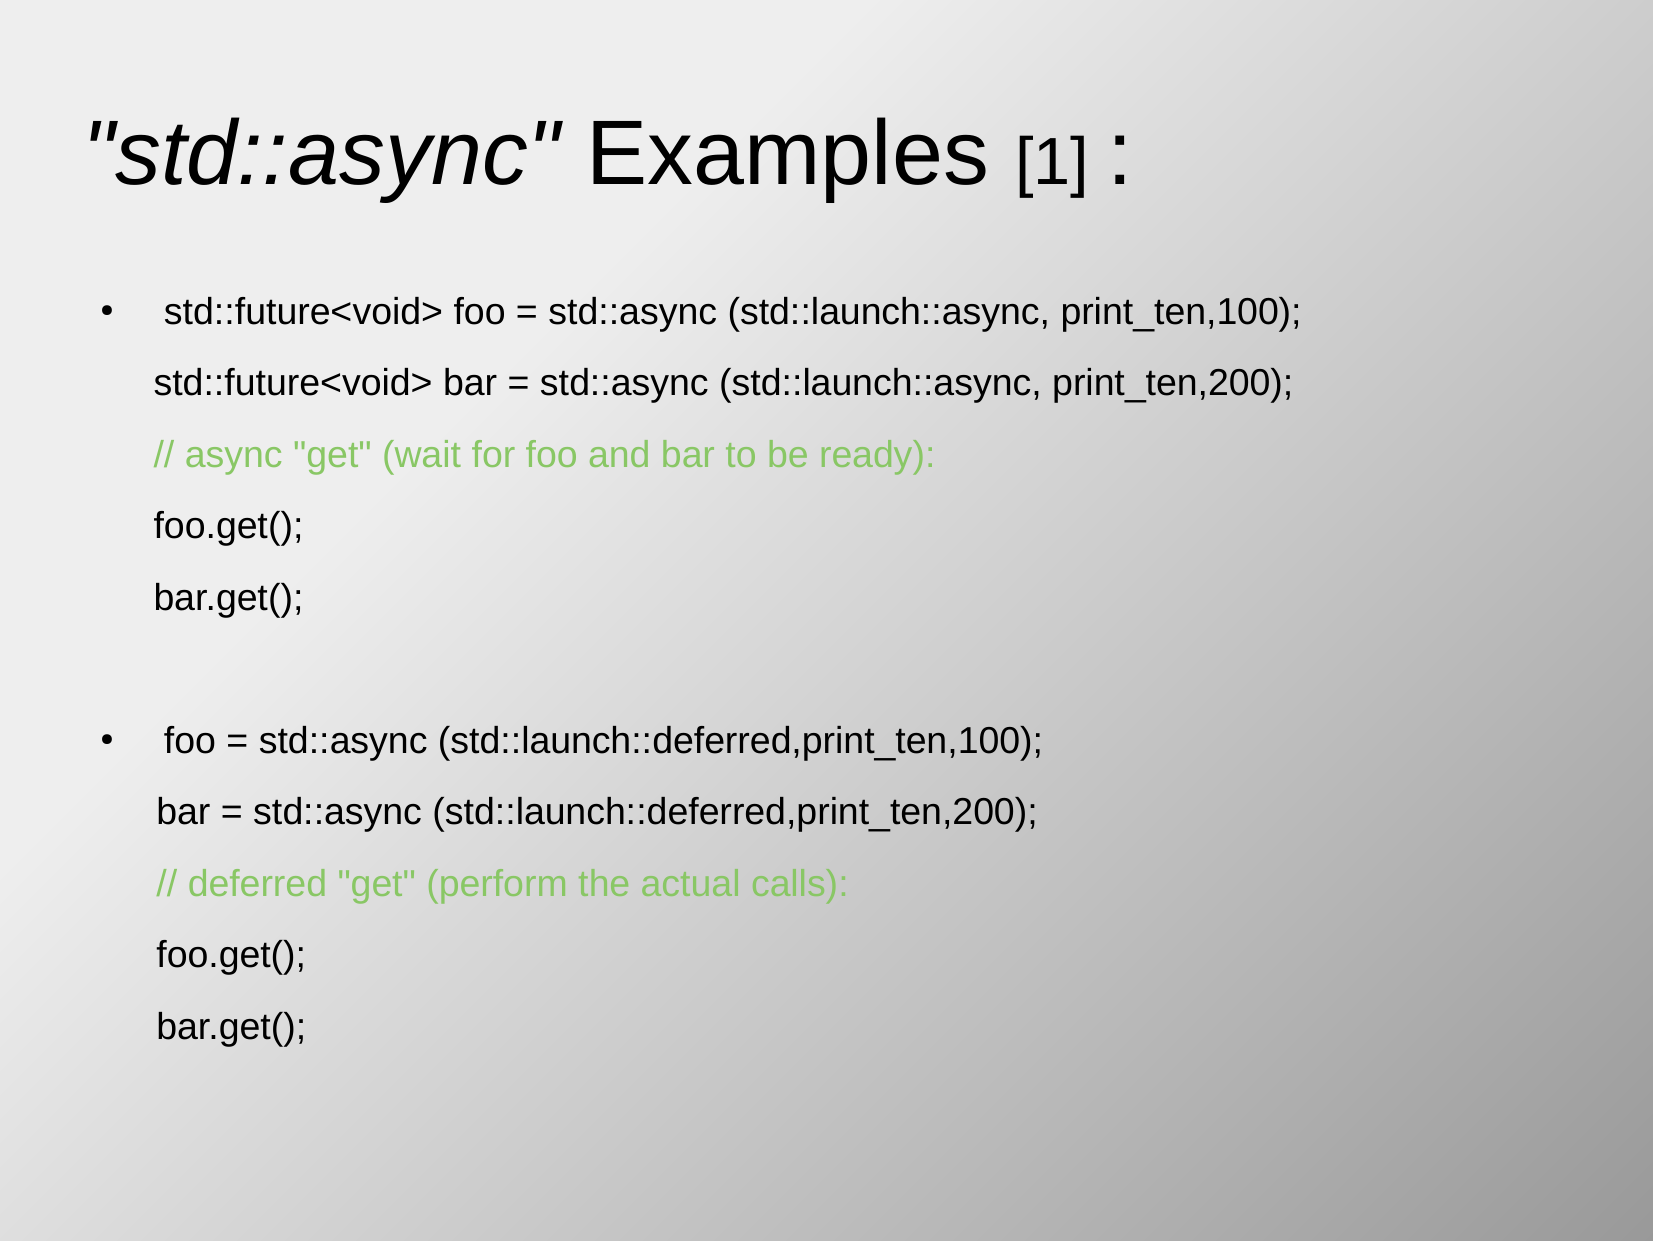

# "std::async" Examples [1] :
 std::future<void> foo = std::async (std::launch::async, print_ten,100);
std::future<void> bar = std::async (std::launch::async, print_ten,200);
// async "get" (wait for foo and bar to be ready):
foo.get();
bar.get();
 foo = std::async (std::launch::deferred,print_ten,100);
 	bar = std::async (std::launch::deferred,print_ten,200);
 	// deferred "get" (perform the actual calls):
 	foo.get();
 	bar.get();